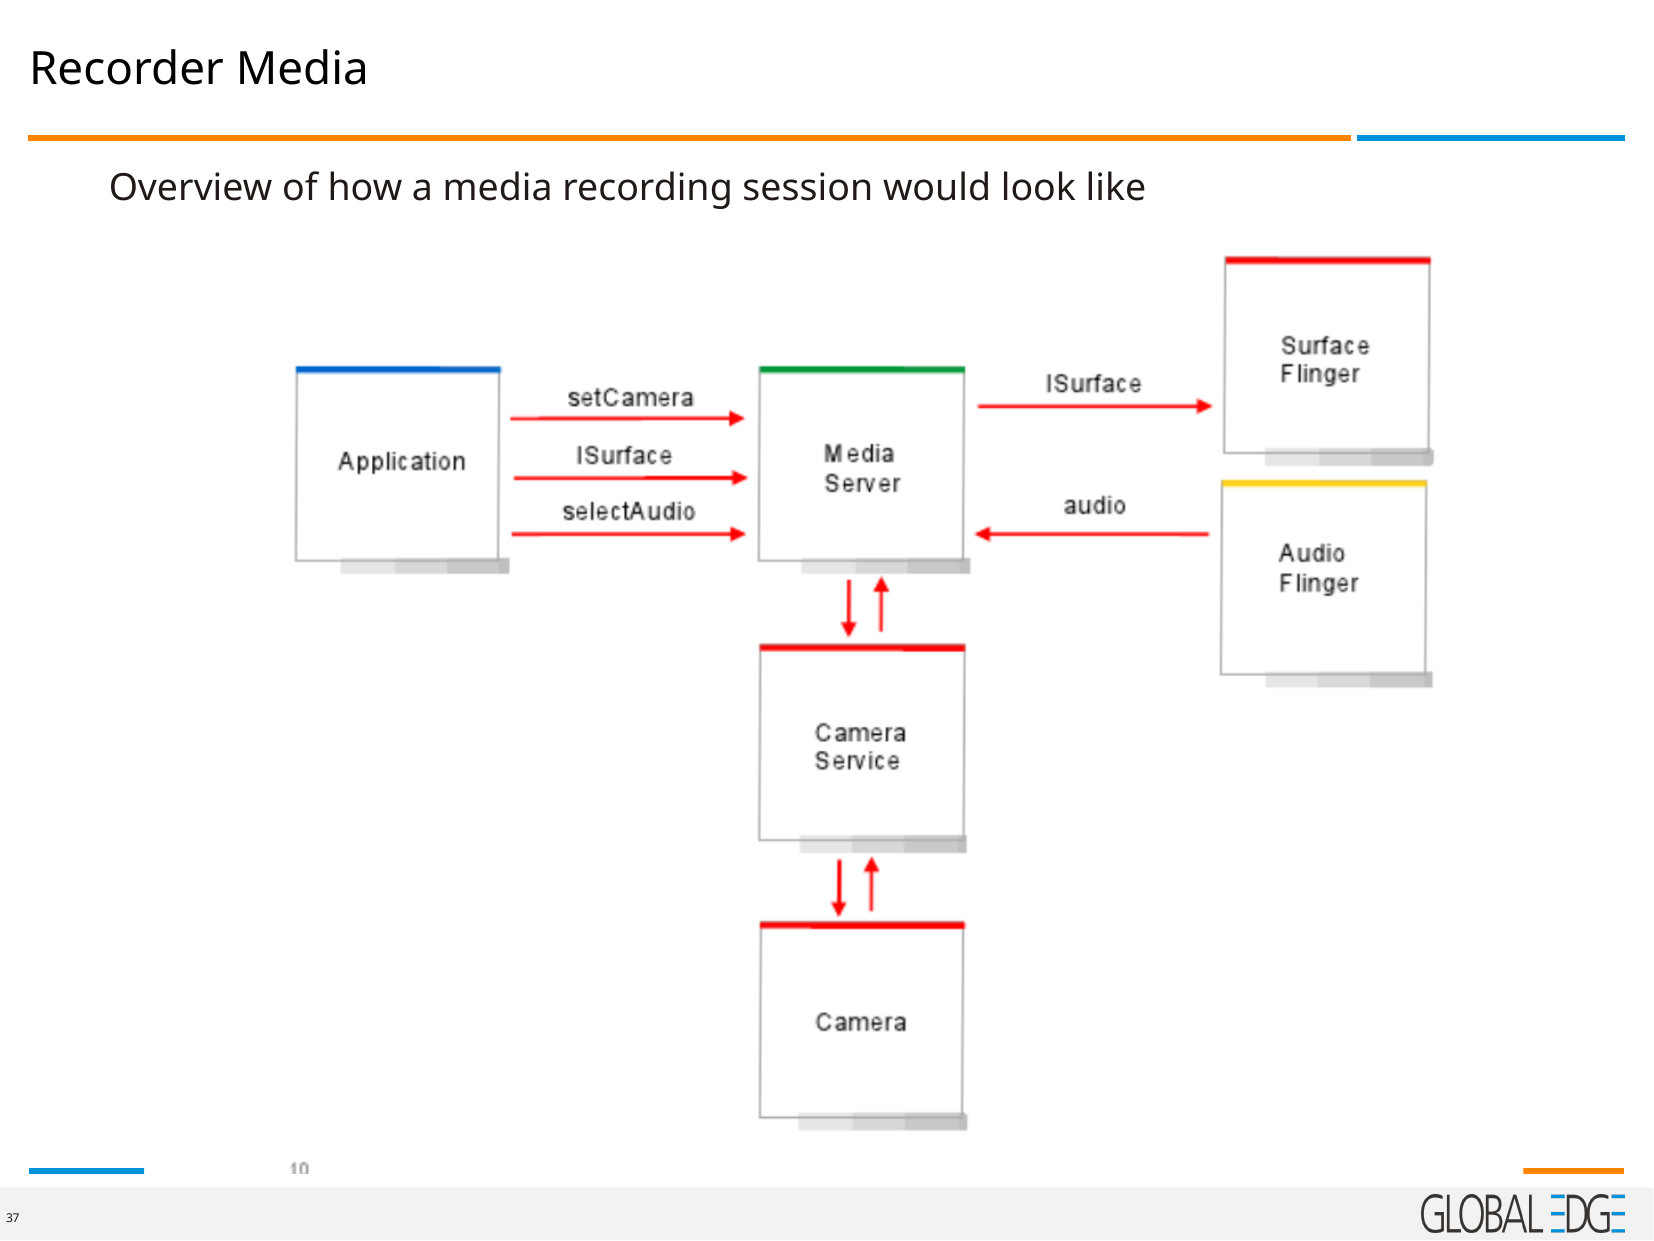

# Recorder Media
 Overview of how a media recording session would look like